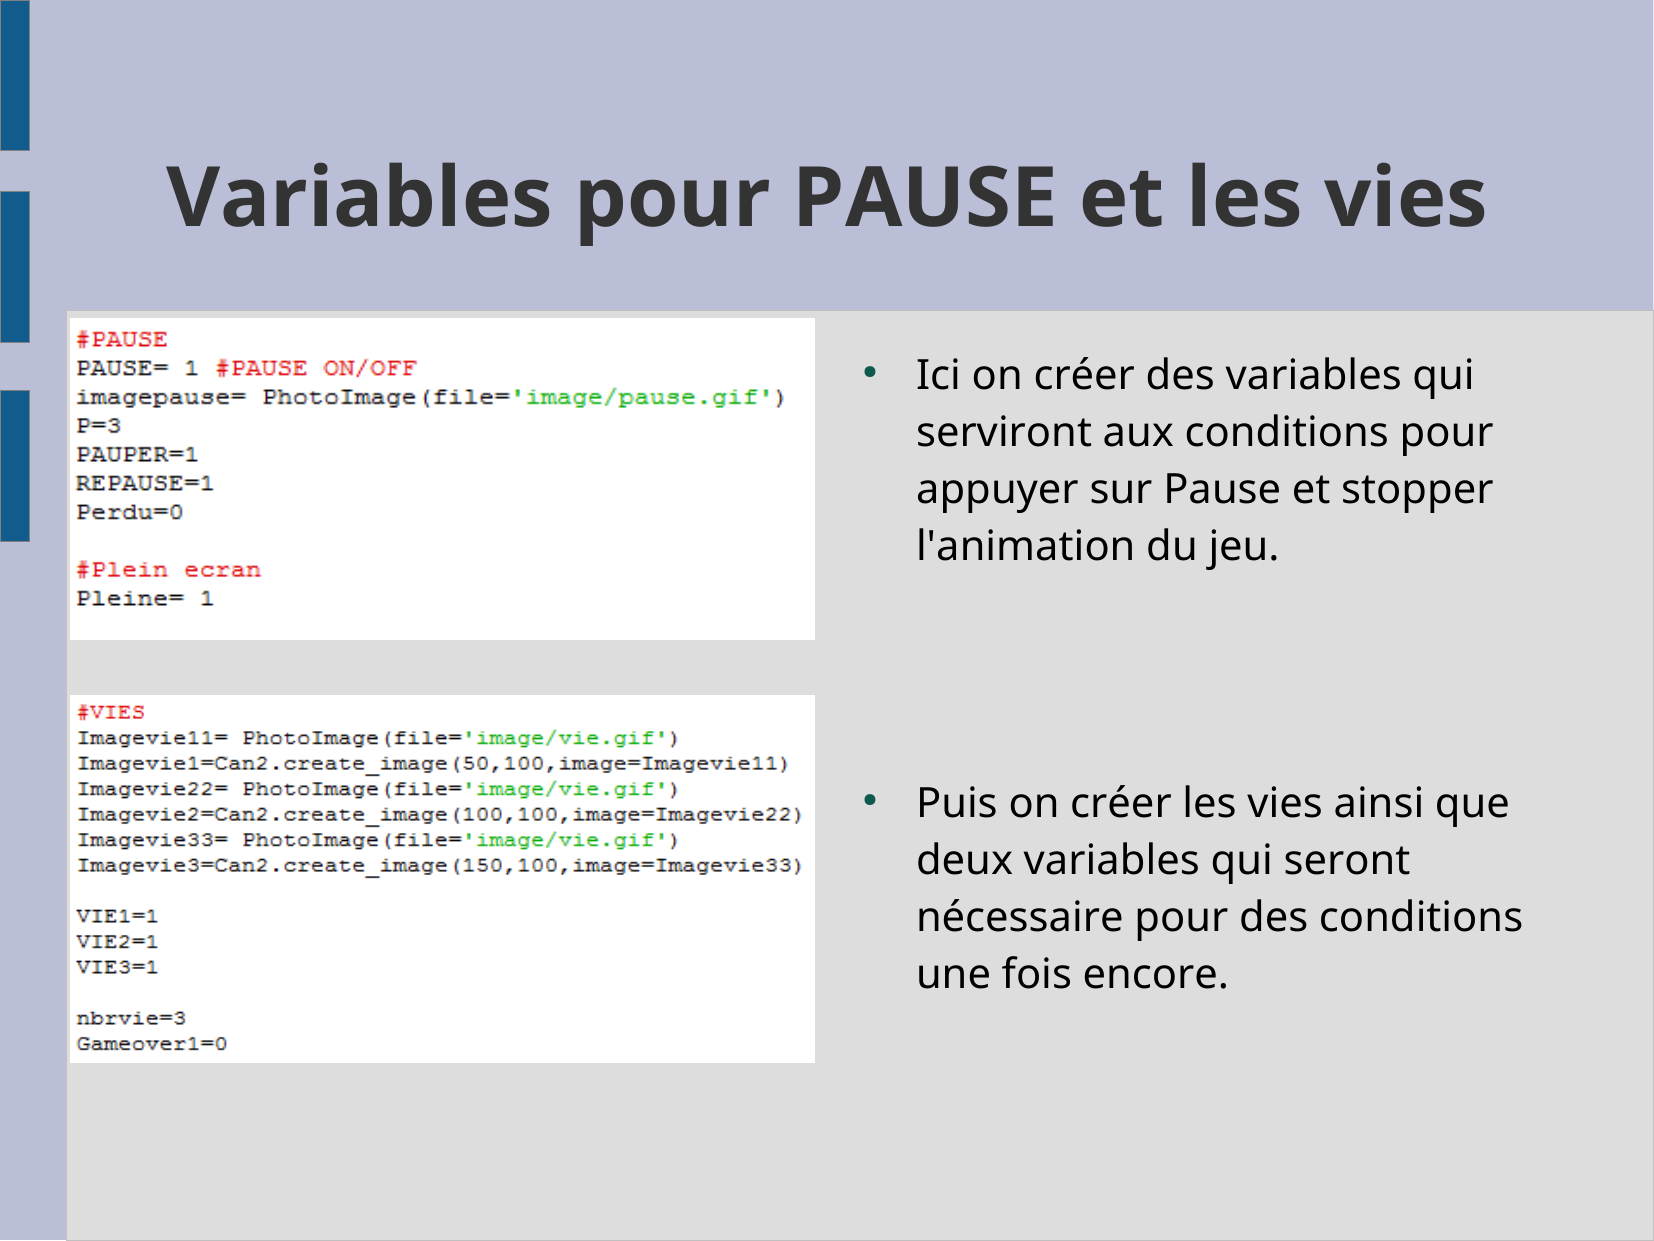

# Variables pour PAUSE et les vies
Ici on créer des variables qui serviront aux conditions pour appuyer sur Pause et stopper l'animation du jeu.
Puis on créer les vies ainsi que deux variables qui seront nécessaire pour des conditions une fois encore.